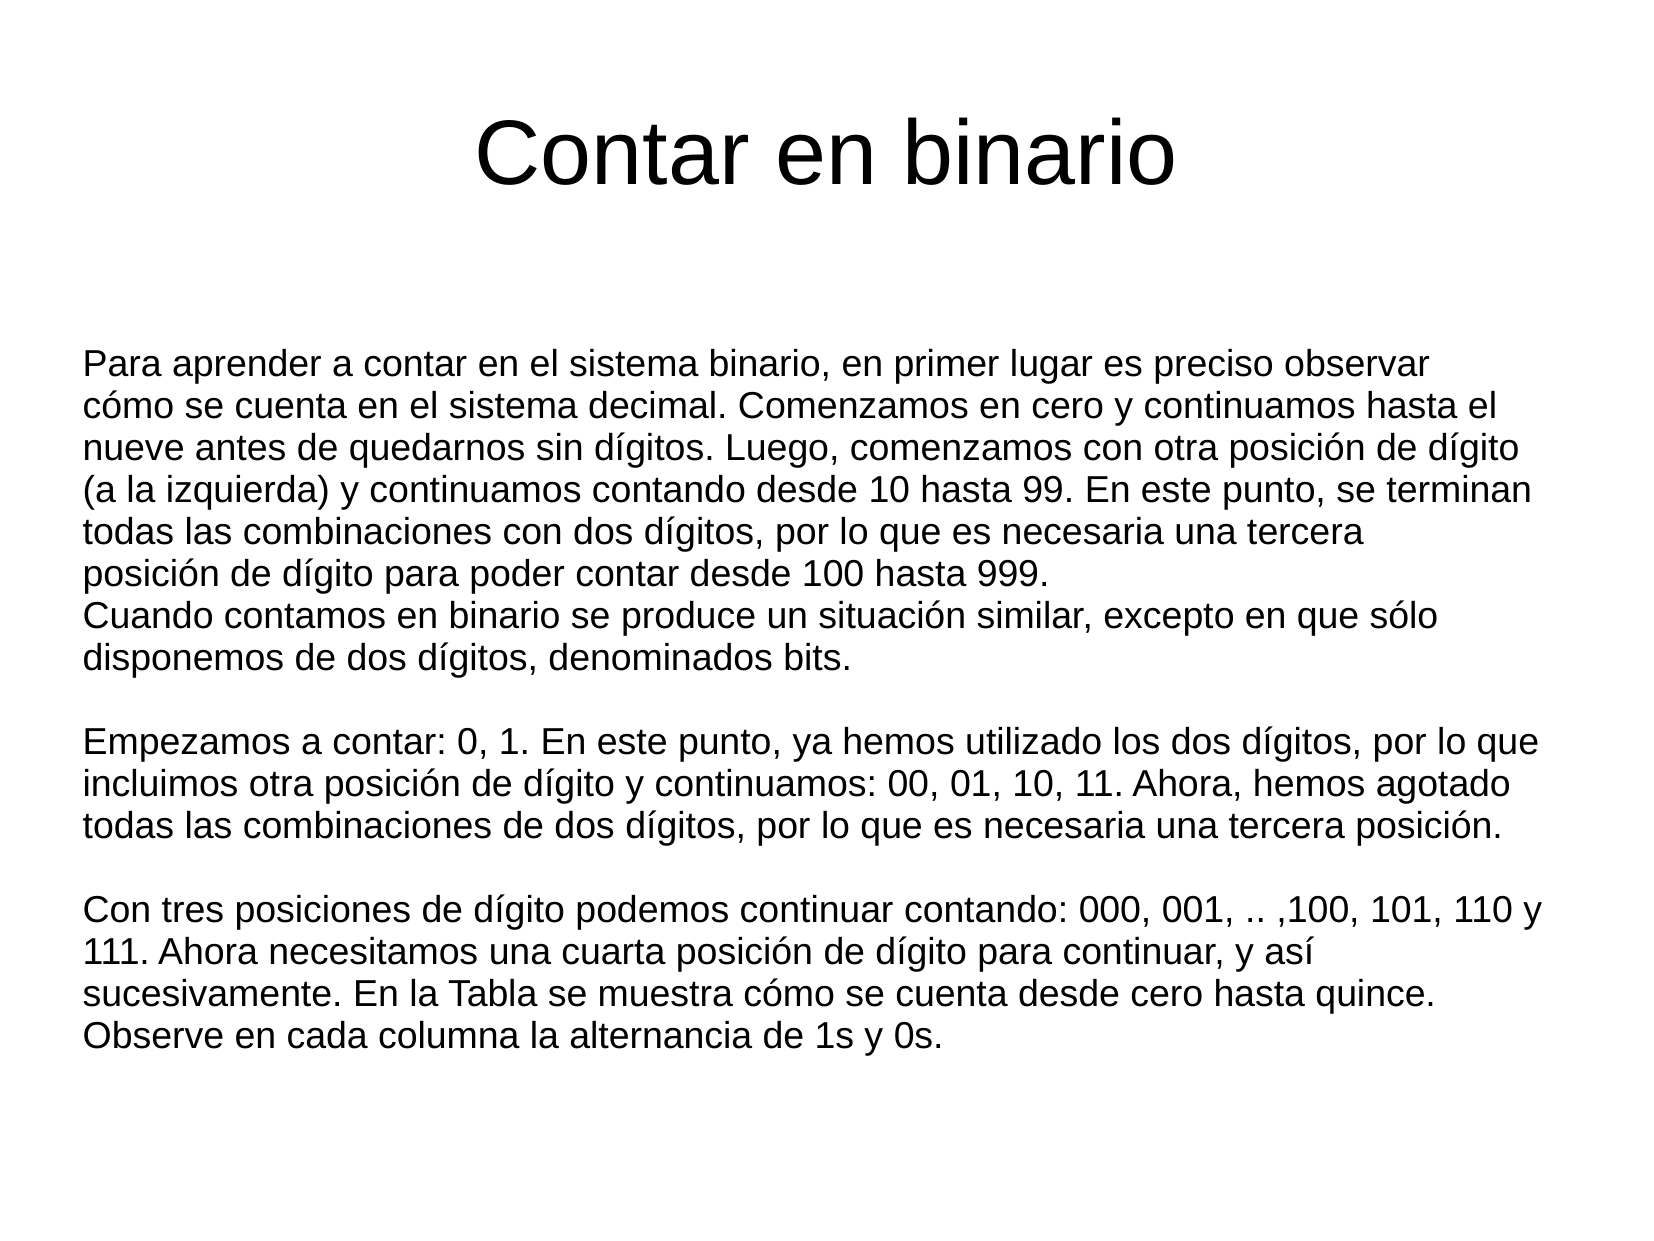

# Contar en binario
Para aprender a contar en el sistema binario, en primer lugar es preciso observar
cómo se cuenta en el sistema decimal. Comenzamos en cero y continuamos hasta el
nueve antes de quedarnos sin dígitos. Luego, comenzamos con otra posición de dígito
(a la izquierda) y continuamos contando desde 10 hasta 99. En este punto, se terminan
todas las combinaciones con dos dígitos, por lo que es necesaria una tercera
posición de dígito para poder contar desde 100 hasta 999.
Cuando contamos en binario se produce un situación similar, excepto en que sólo
disponemos de dos dígitos, denominados bits.
Empezamos a contar: 0, 1. En este punto, ya hemos utilizado los dos dígitos, por lo que incluimos otra posición de dígito y continuamos: 00, 01, 10, 11. Ahora, hemos agotado todas las combinaciones de dos dígitos, por lo que es necesaria una tercera posición.
Con tres posiciones de dígito podemos continuar contando: 000, 001, .. ,100, 101, 110 y 111. Ahora necesitamos una cuarta posición de dígito para continuar, y así sucesivamente. En la Tabla se muestra cómo se cuenta desde cero hasta quince. Observe en cada columna la alternancia de 1s y 0s.